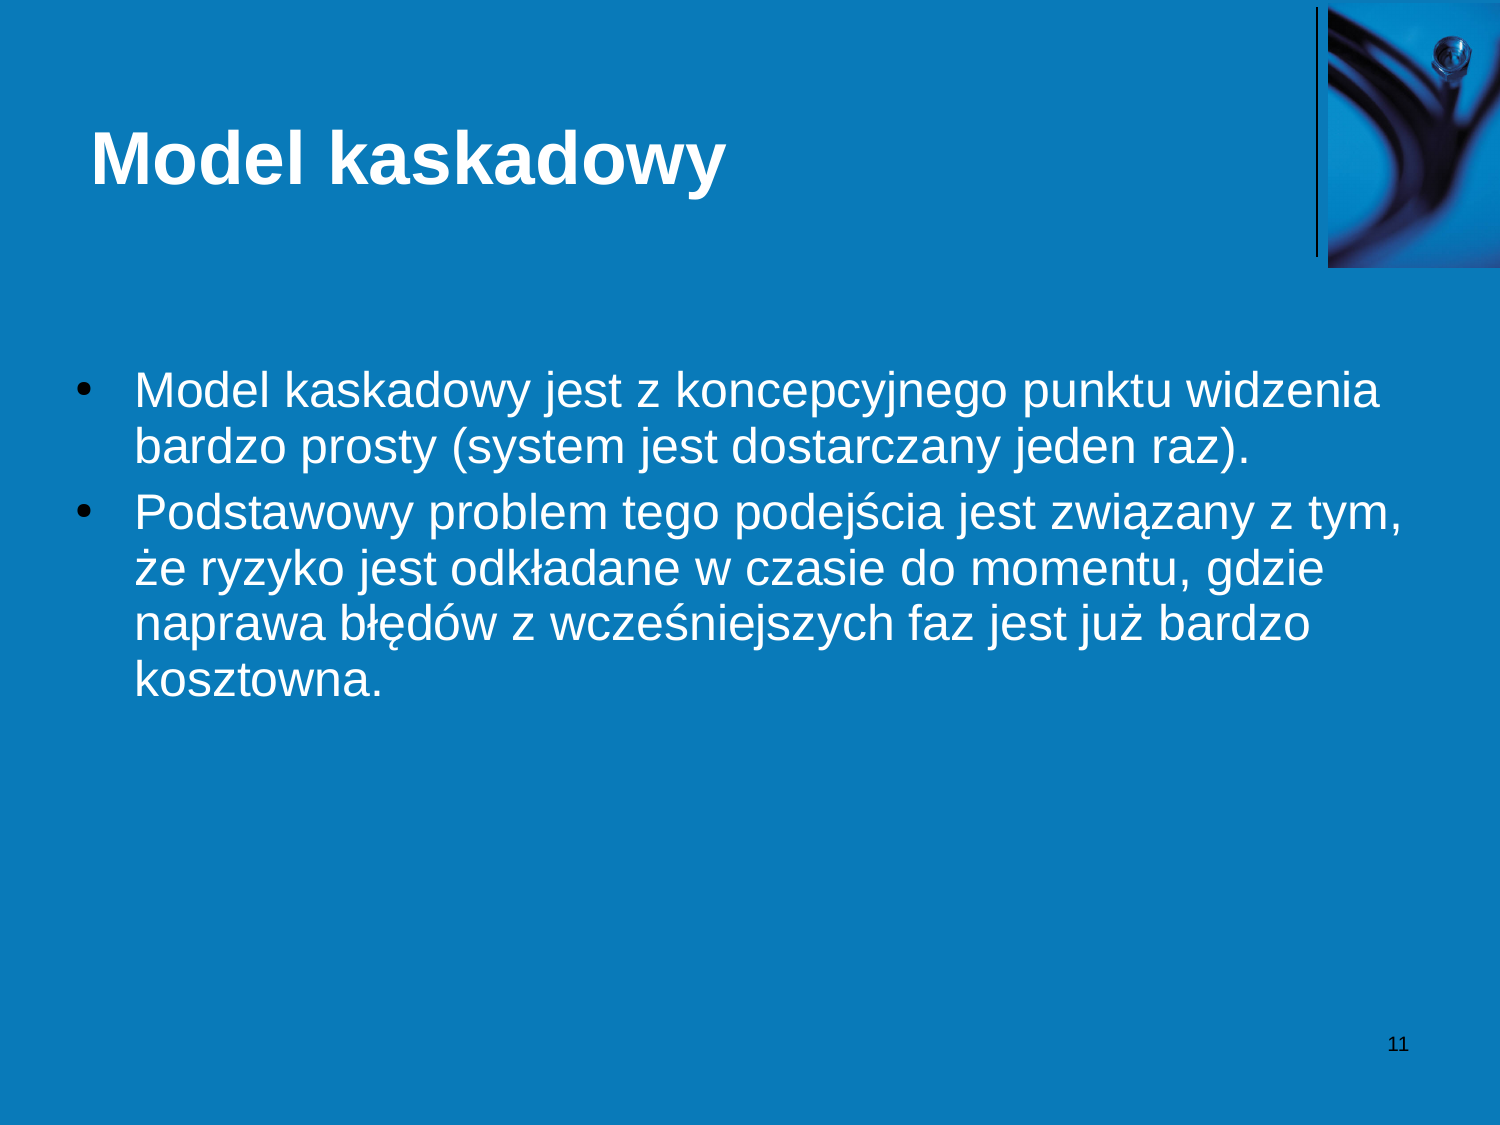

# Model kaskadowy
Model kaskadowy jest z koncepcyjnego punktu widzenia bardzo prosty (system jest dostarczany jeden raz).
Podstawowy problem tego podejścia jest związany z tym, że ryzyko jest odkładane w czasie do momentu, gdzie naprawa błędów z wcześniejszych faz jest już bardzo kosztowna.
11